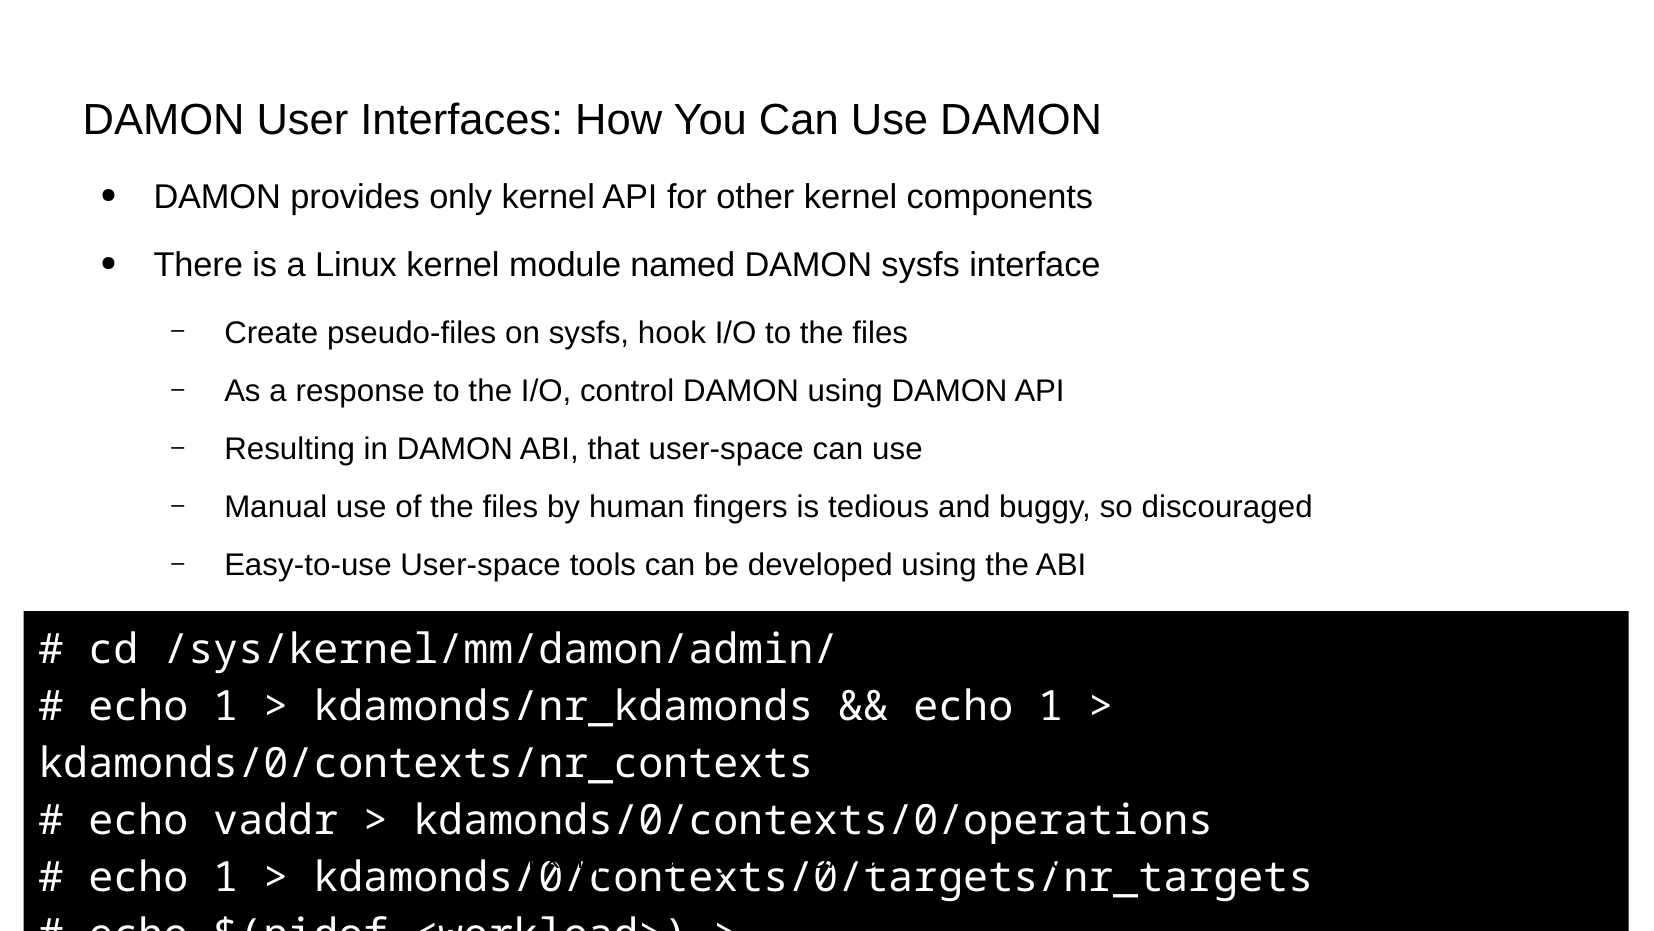

DAMON User Interfaces: How You Can Use DAMON
# DAMON provides only kernel API for other kernel components
There is a Linux kernel module named DAMON sysfs interface
Create pseudo-files on sysfs, hook I/O to the files
As a response to the I/O, control DAMON using DAMON API
Resulting in DAMON ABI, that user-space can use
Manual use of the files by human fingers is tedious and buggy, so discouraged
Easy-to-use User-space tools can be developed using the ABI
# cd /sys/kernel/mm/damon/admin/
# echo 1 > kdamonds/nr_kdamonds && echo 1 > kdamonds/0/contexts/nr_contexts
# echo vaddr > kdamonds/0/contexts/0/operations
# echo 1 > kdamonds/0/contexts/0/targets/nr_targets
# echo $(pidof <workload>) > kdamonds/0/contexts/0/targets/0/pid_target
# echo on > kdamonds/0/state
Example usage of DAMON sysfs interface